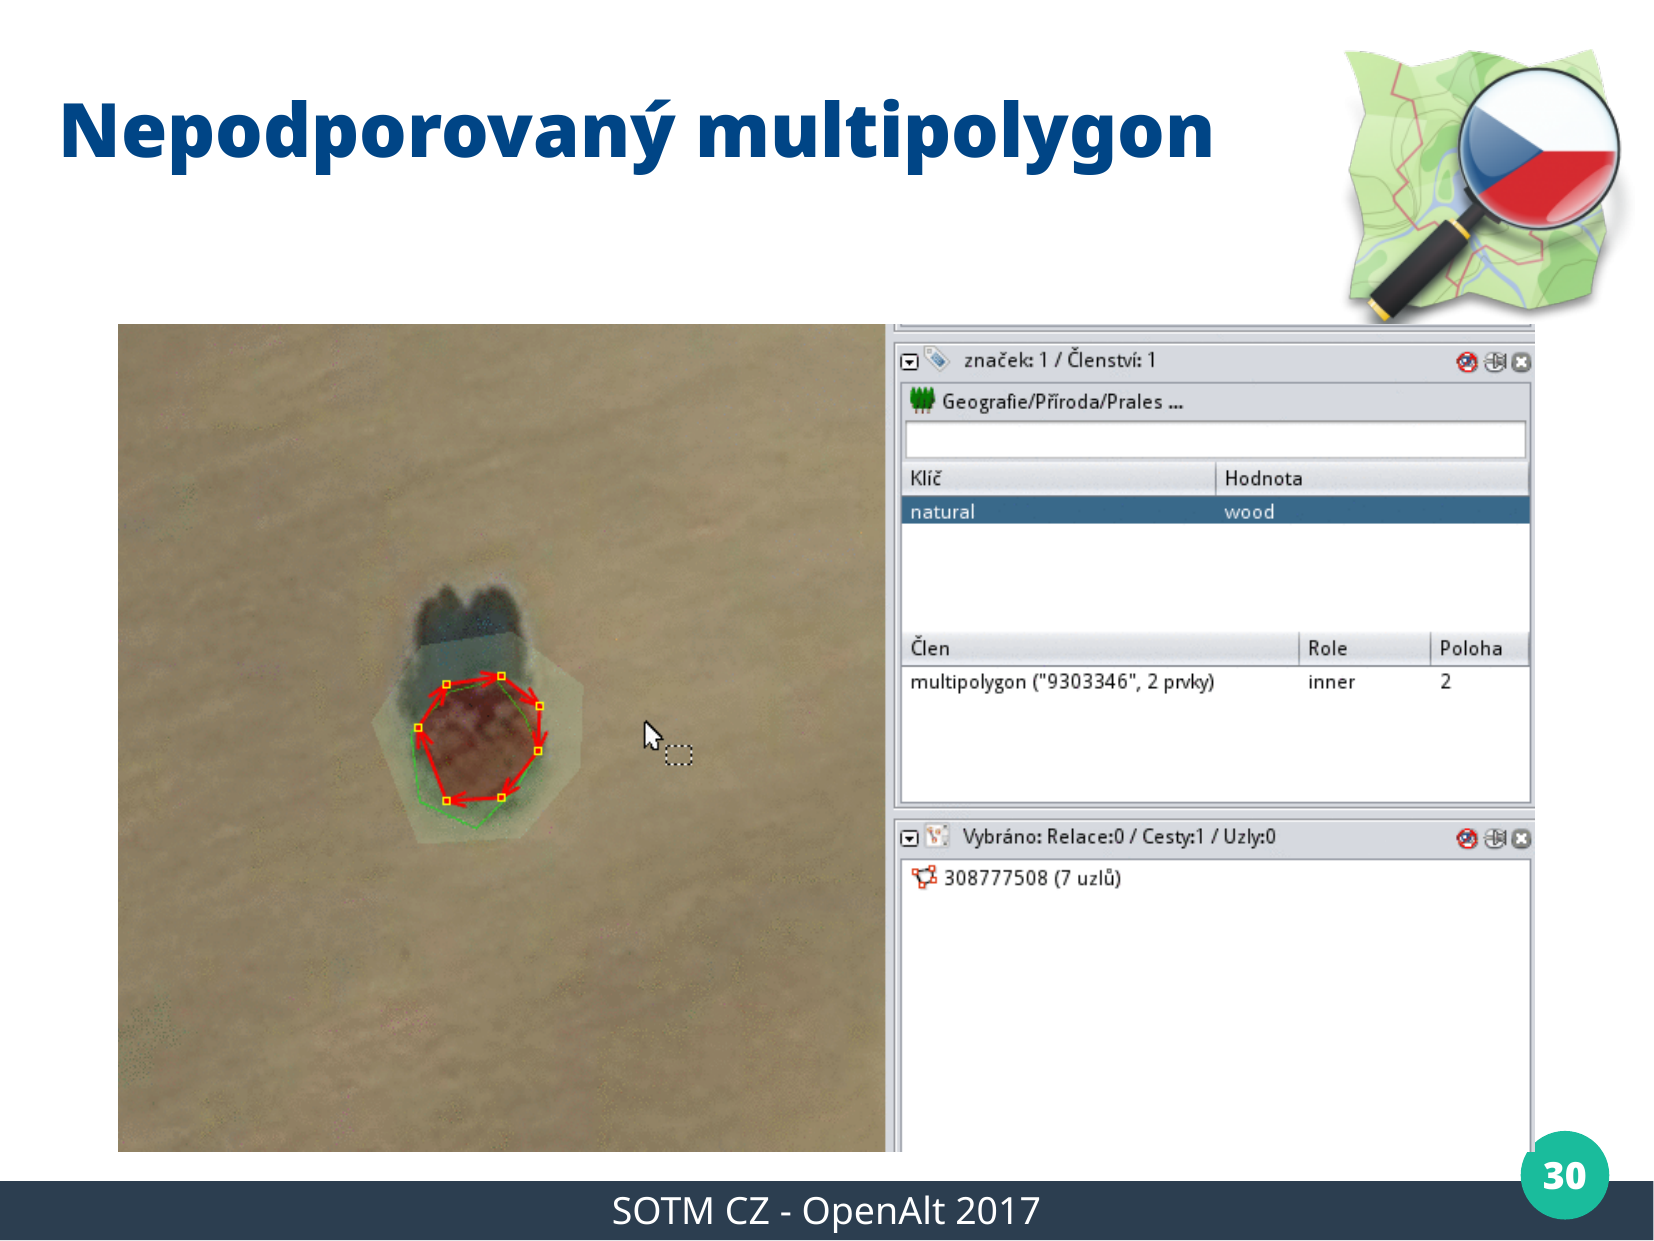

# Nepodporovaný multipolygon
30
SOTM CZ - OpenAlt 2017